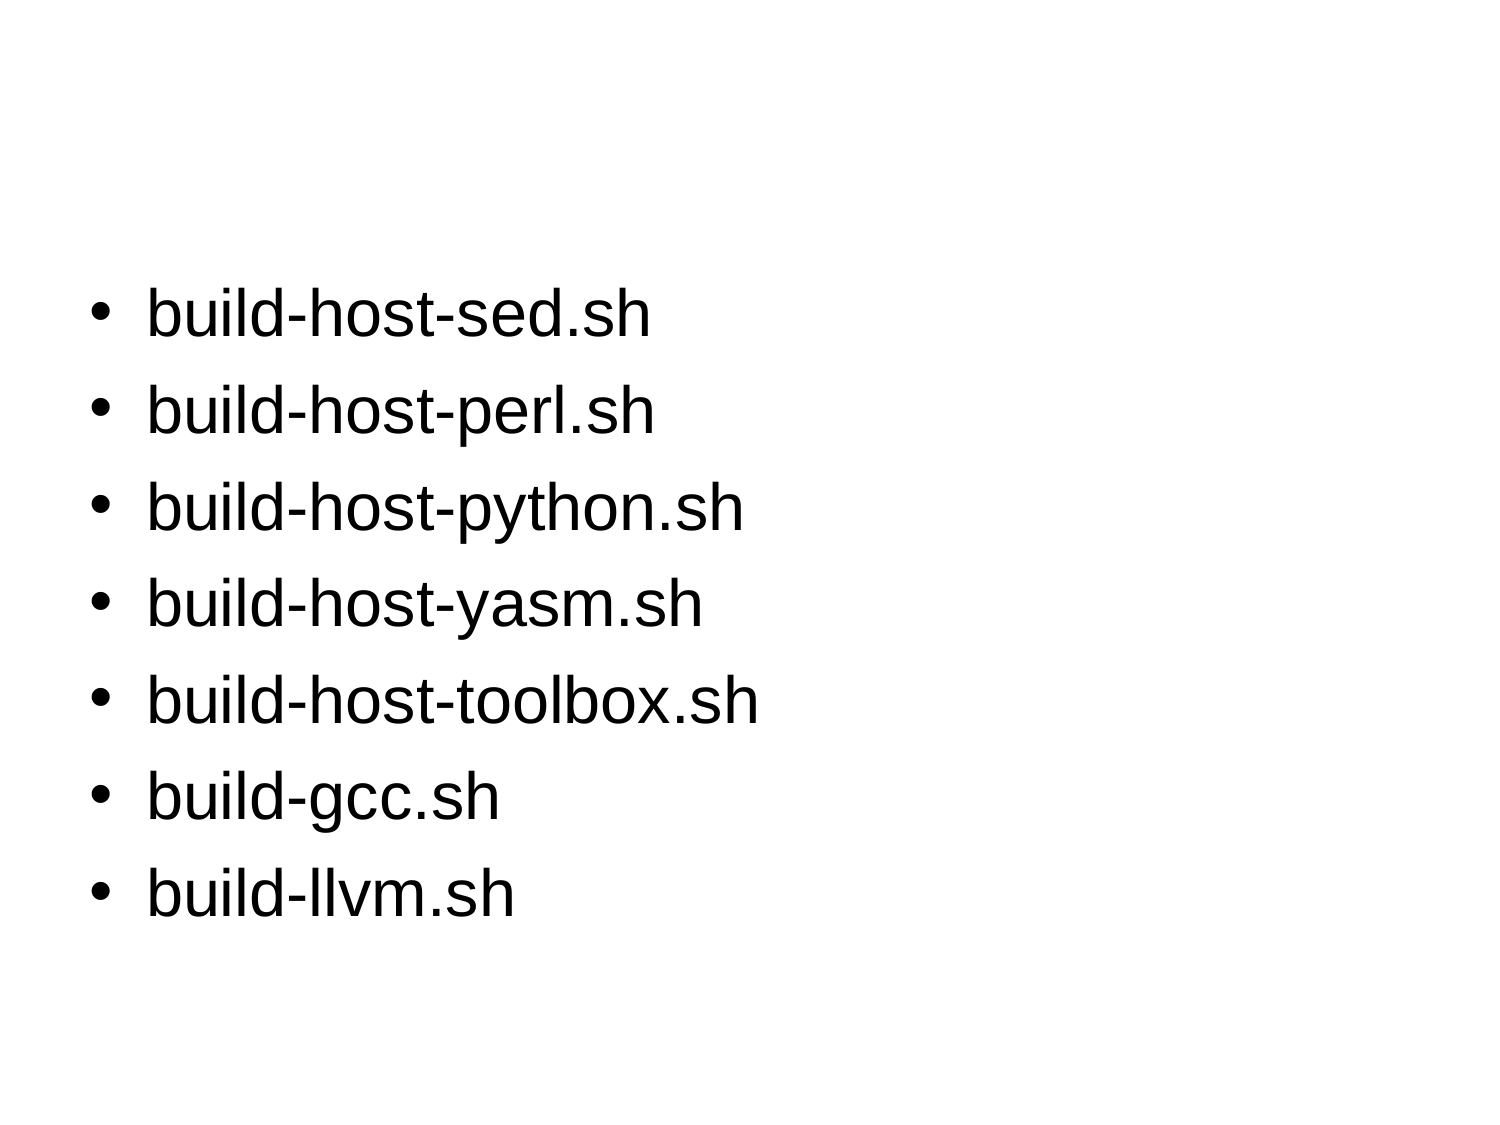

#
build-host-sed.sh
build-host-perl.sh
build-host-python.sh
build-host-yasm.sh
build-host-toolbox.sh
build-gcc.sh
build-llvm.sh